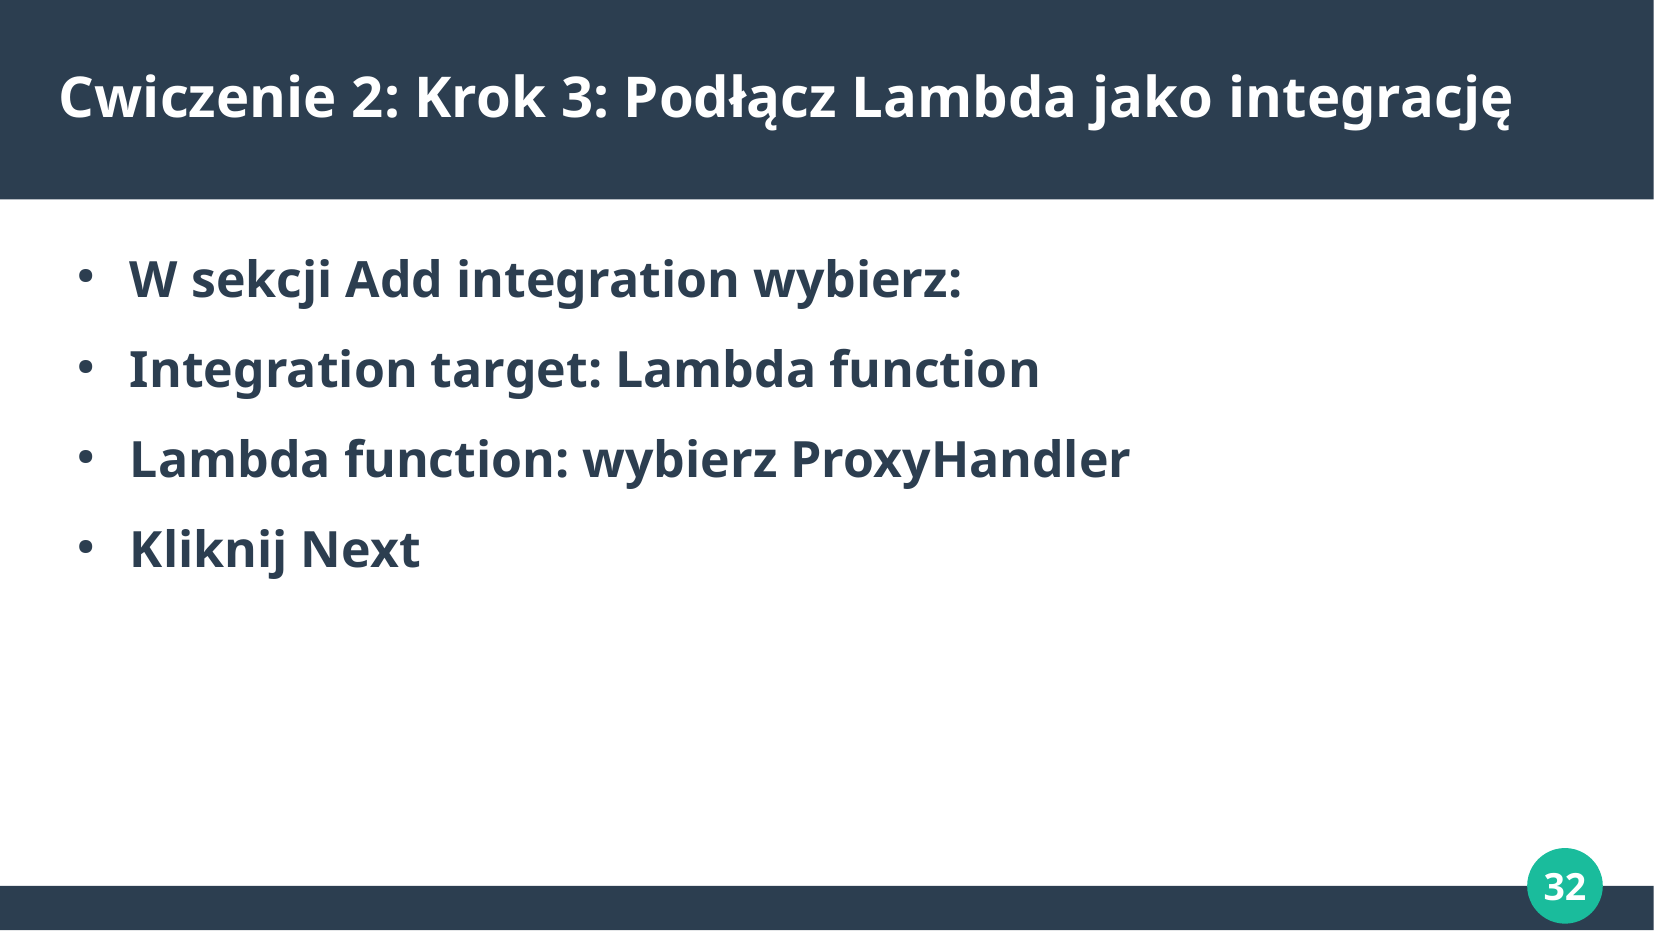

# Cwiczenie 2: Krok 3: Podłącz Lambda jako integrację
W sekcji Add integration wybierz:
Integration target: Lambda function
Lambda function: wybierz ProxyHandler
Kliknij Next